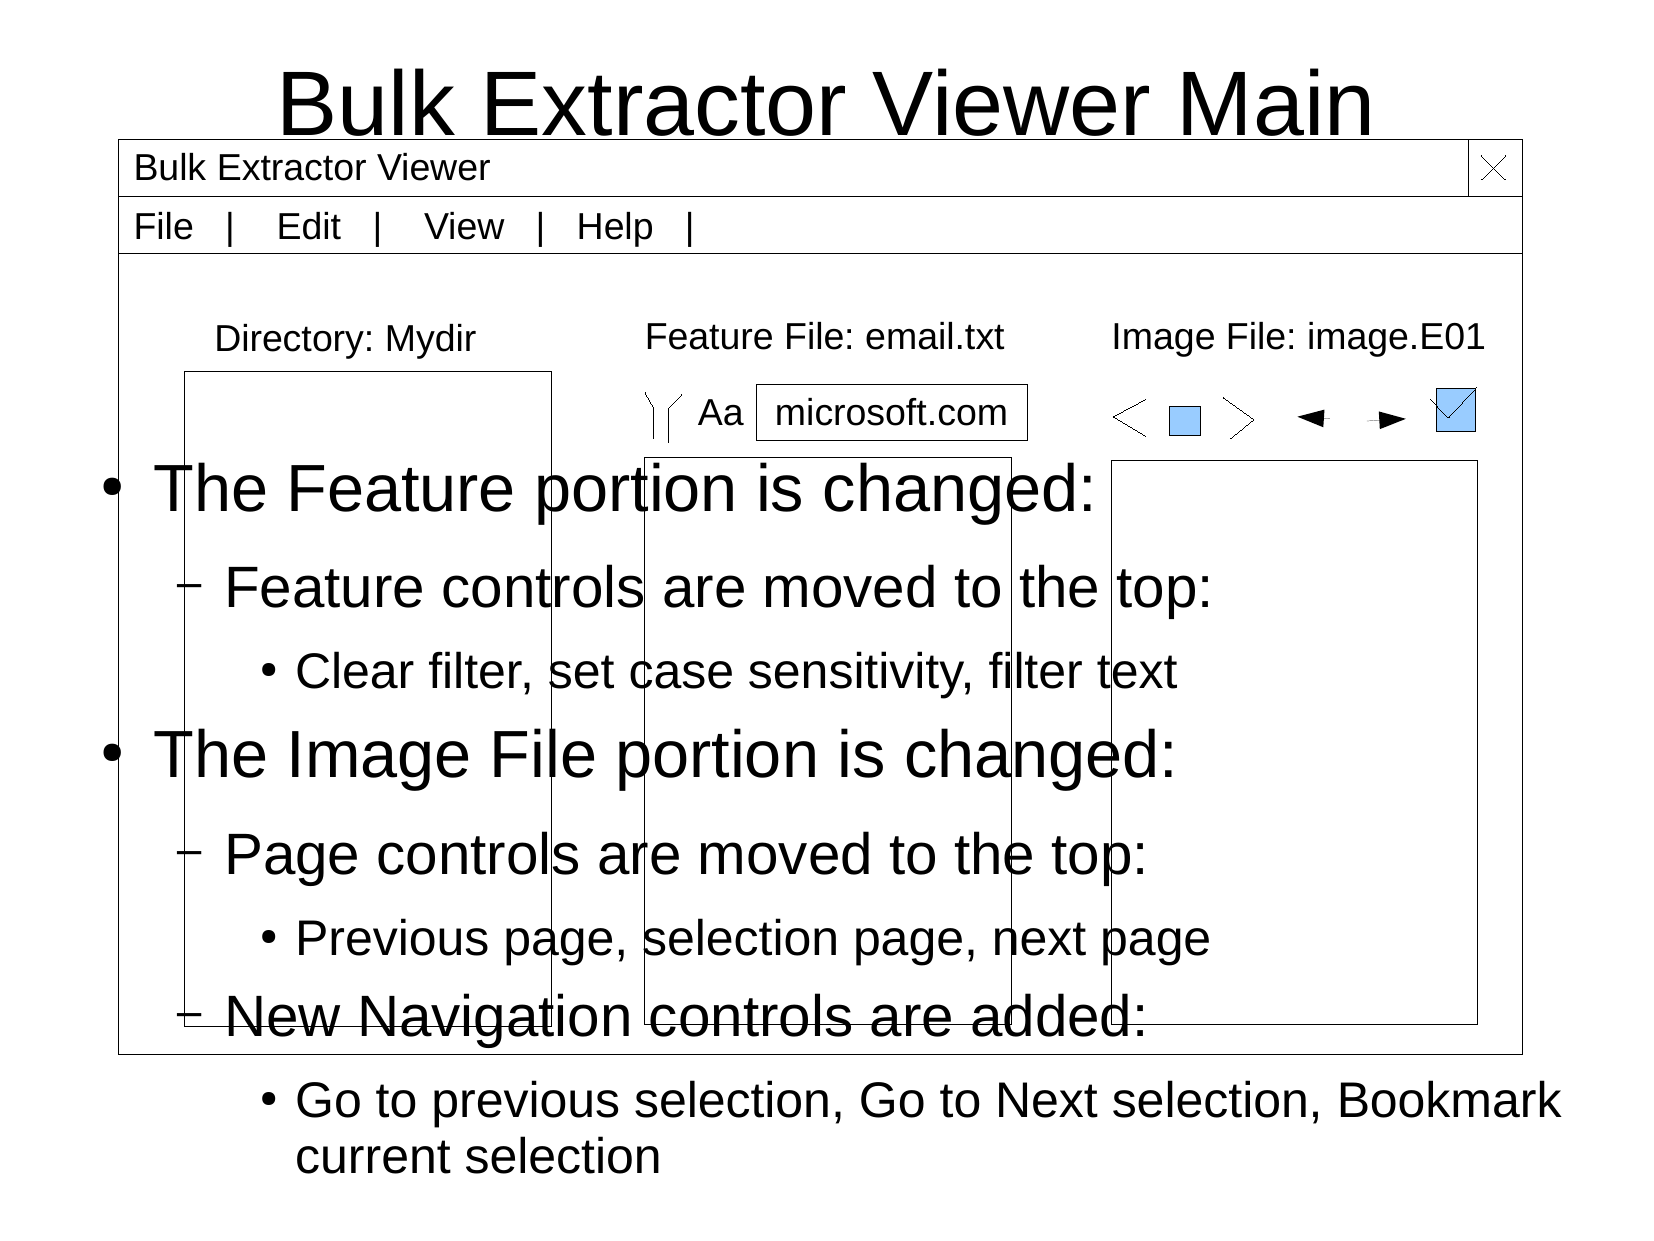

# Bulk Extractor Viewer Main
Bulk Extractor Viewer
File | Edit | View | Help |
Feature File: email.txt
Image File: image.E01
Directory: Mydir
Aa
microsoft.com
The Feature portion is changed:
Feature controls are moved to the top:
Clear filter, set case sensitivity, filter text
The Image File portion is changed:
Page controls are moved to the top:
Previous page, selection page, next page
New Navigation controls are added:
Go to previous selection, Go to Next selection, Bookmark current selection